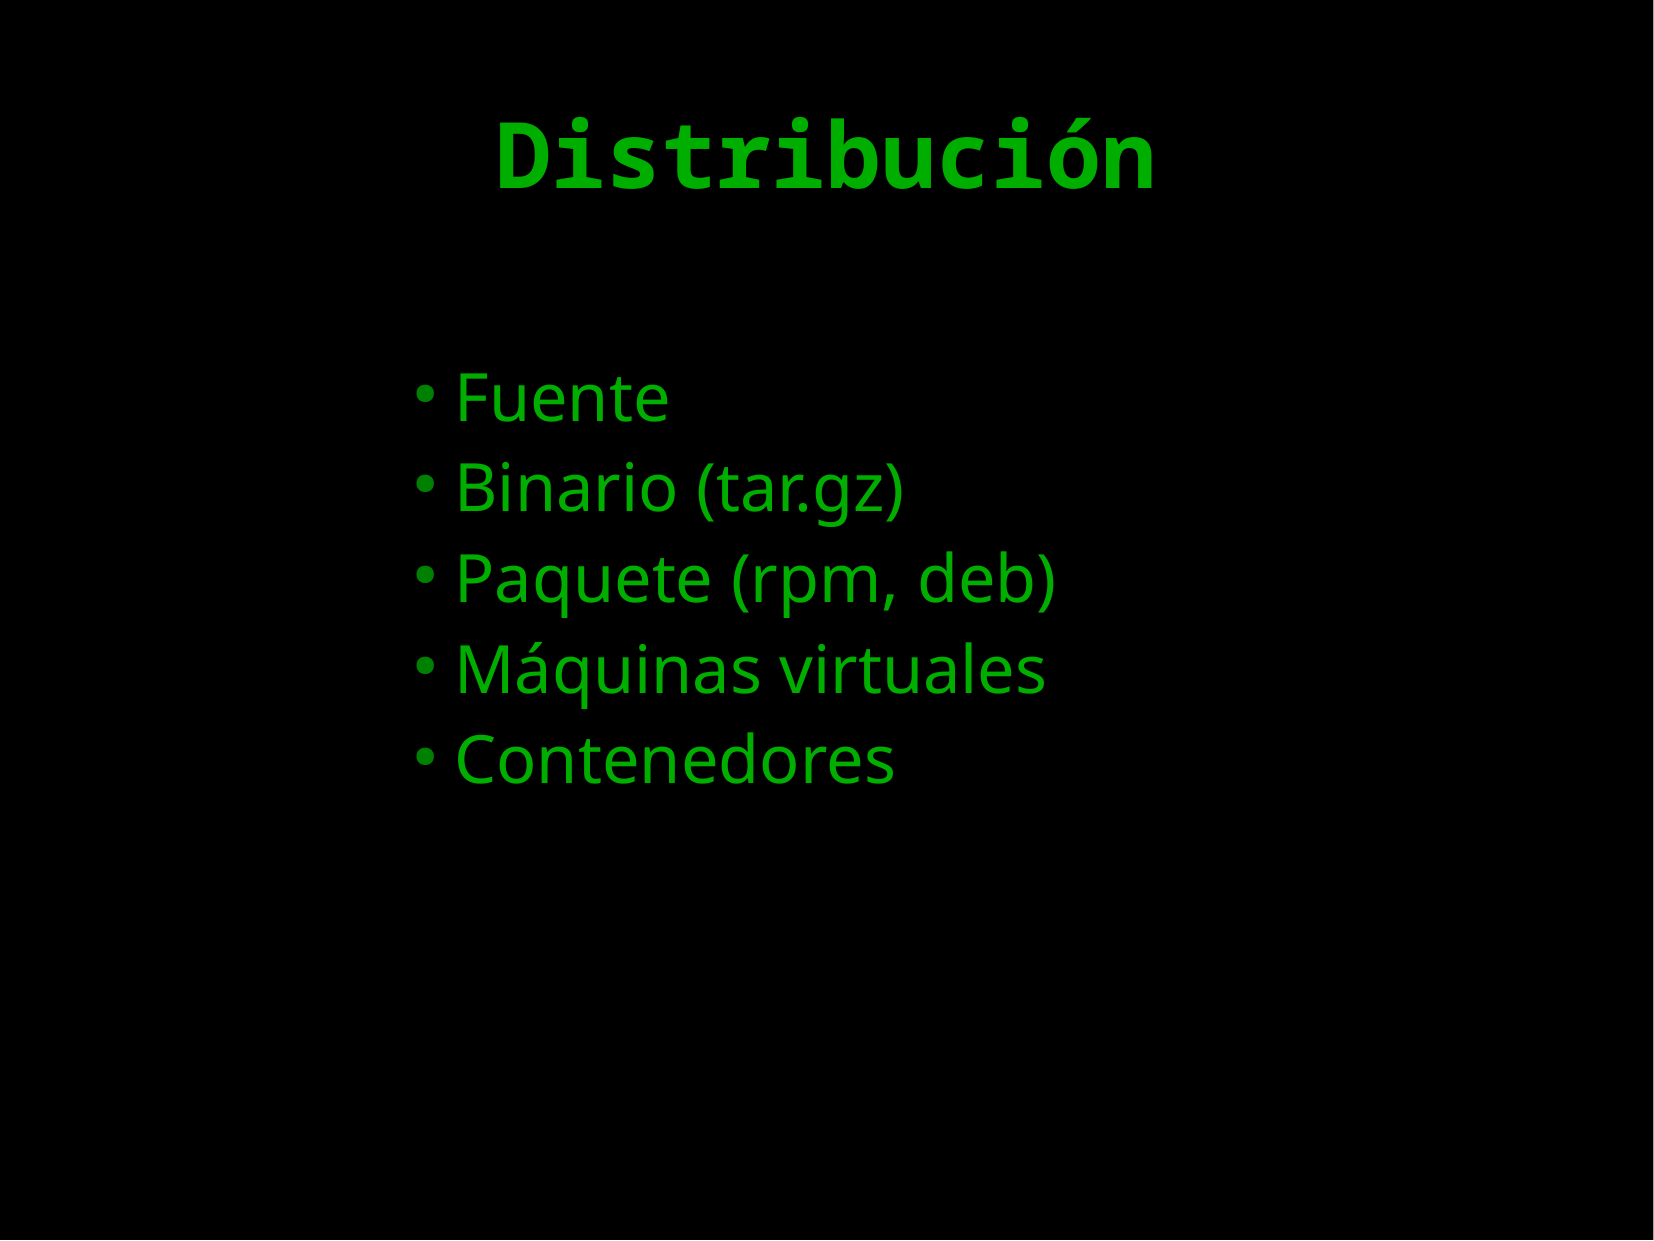

# Distribución
 Fuente
 Binario (tar.gz)
 Paquete (rpm, deb)
 Máquinas virtuales
 Contenedores